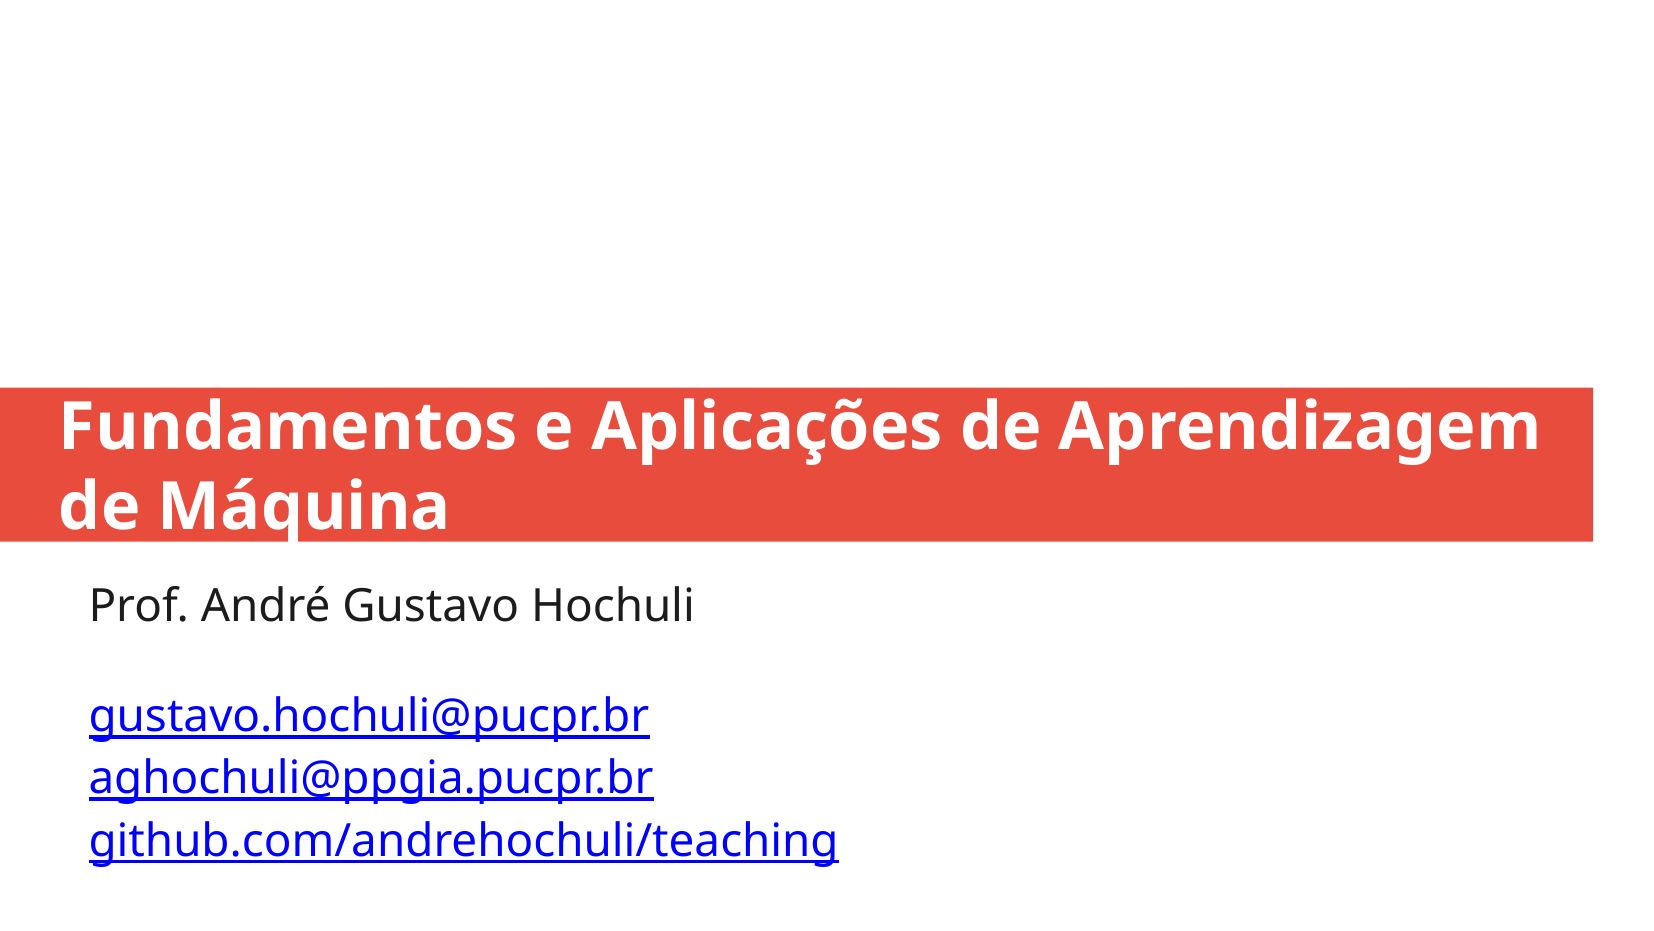

Fundamentos e Aplicações de Aprendizagem de Máquina
Prof. André Gustavo Hochuli
gustavo.hochuli@pucpr.br
aghochuli@ppgia.pucpr.br
github.com/andrehochuli/teaching